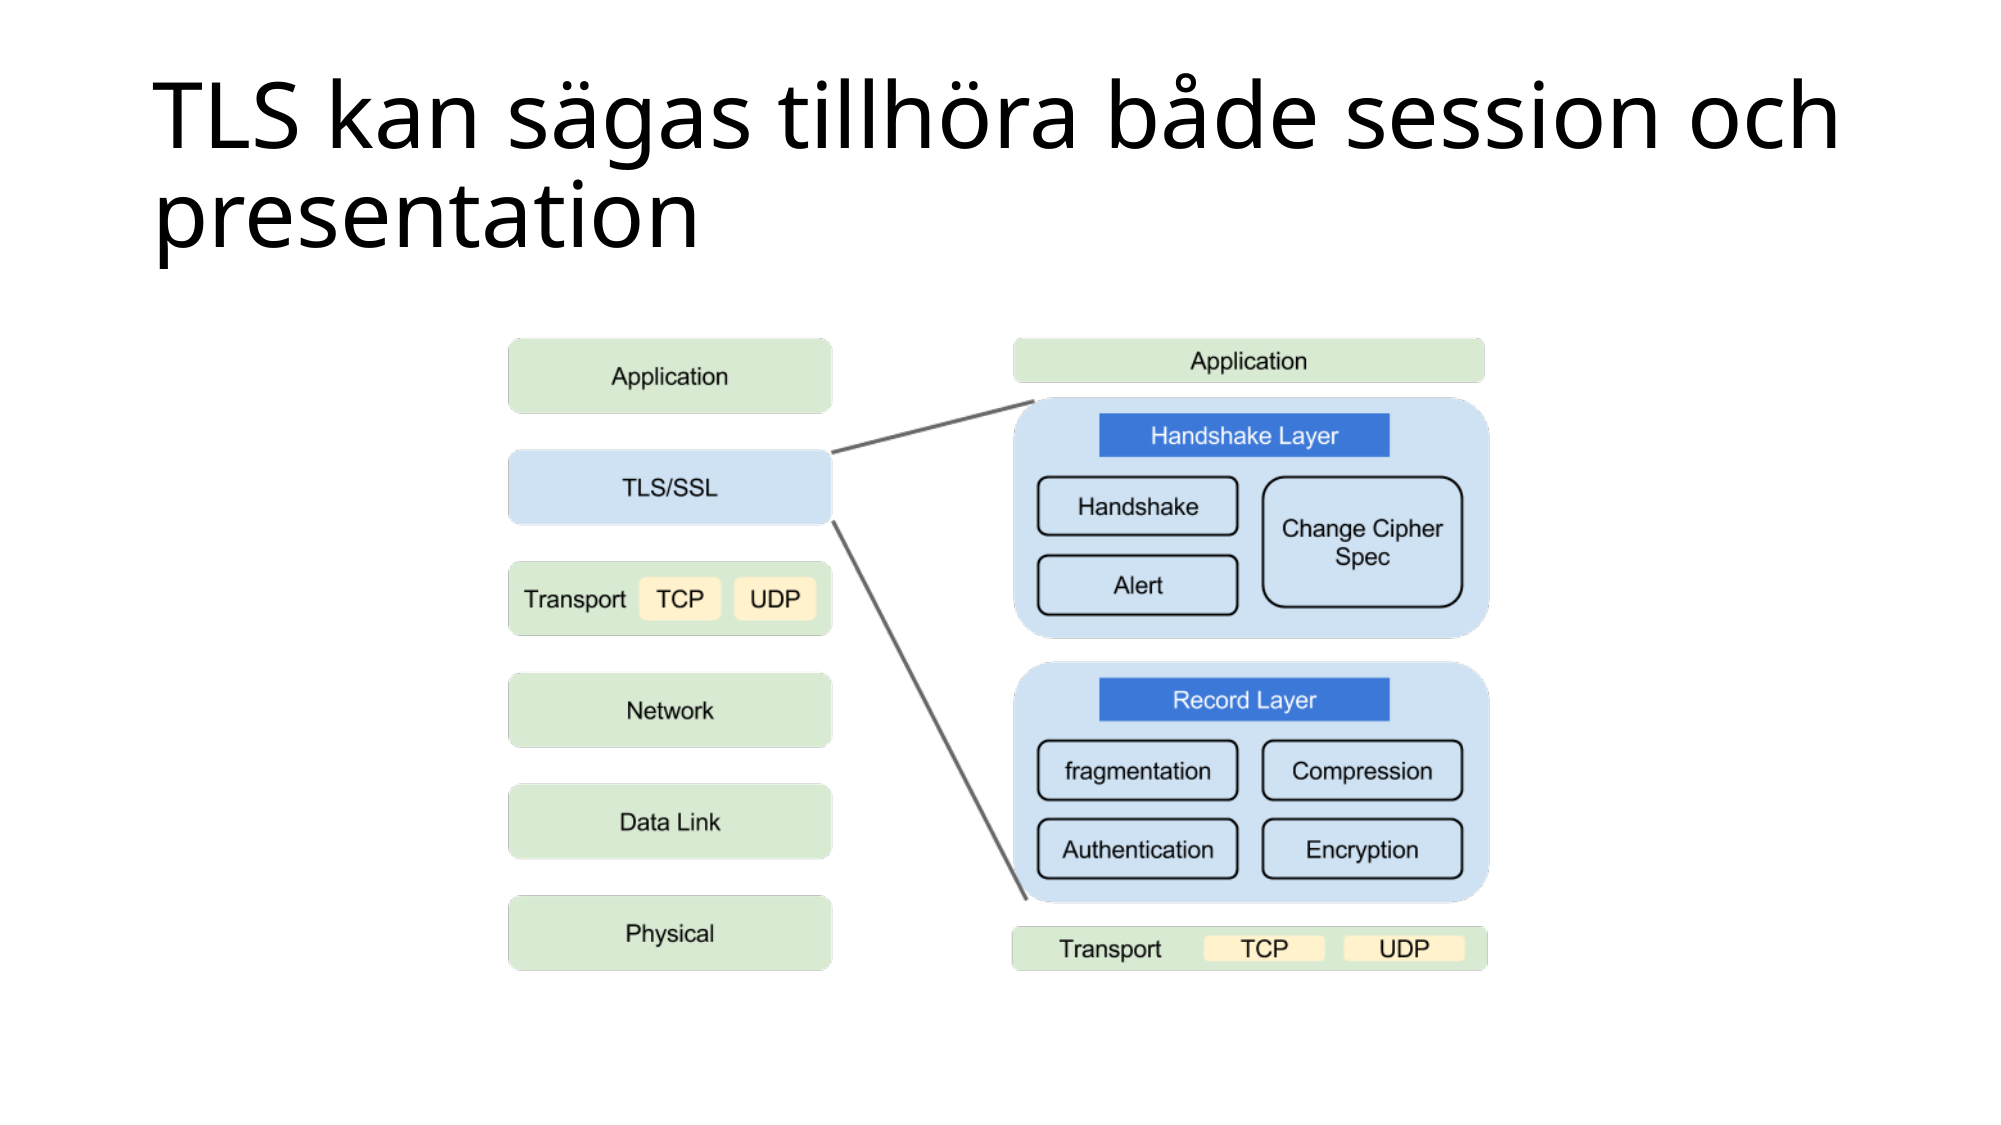

# TLS kan sägas tillhöra både session och presentation